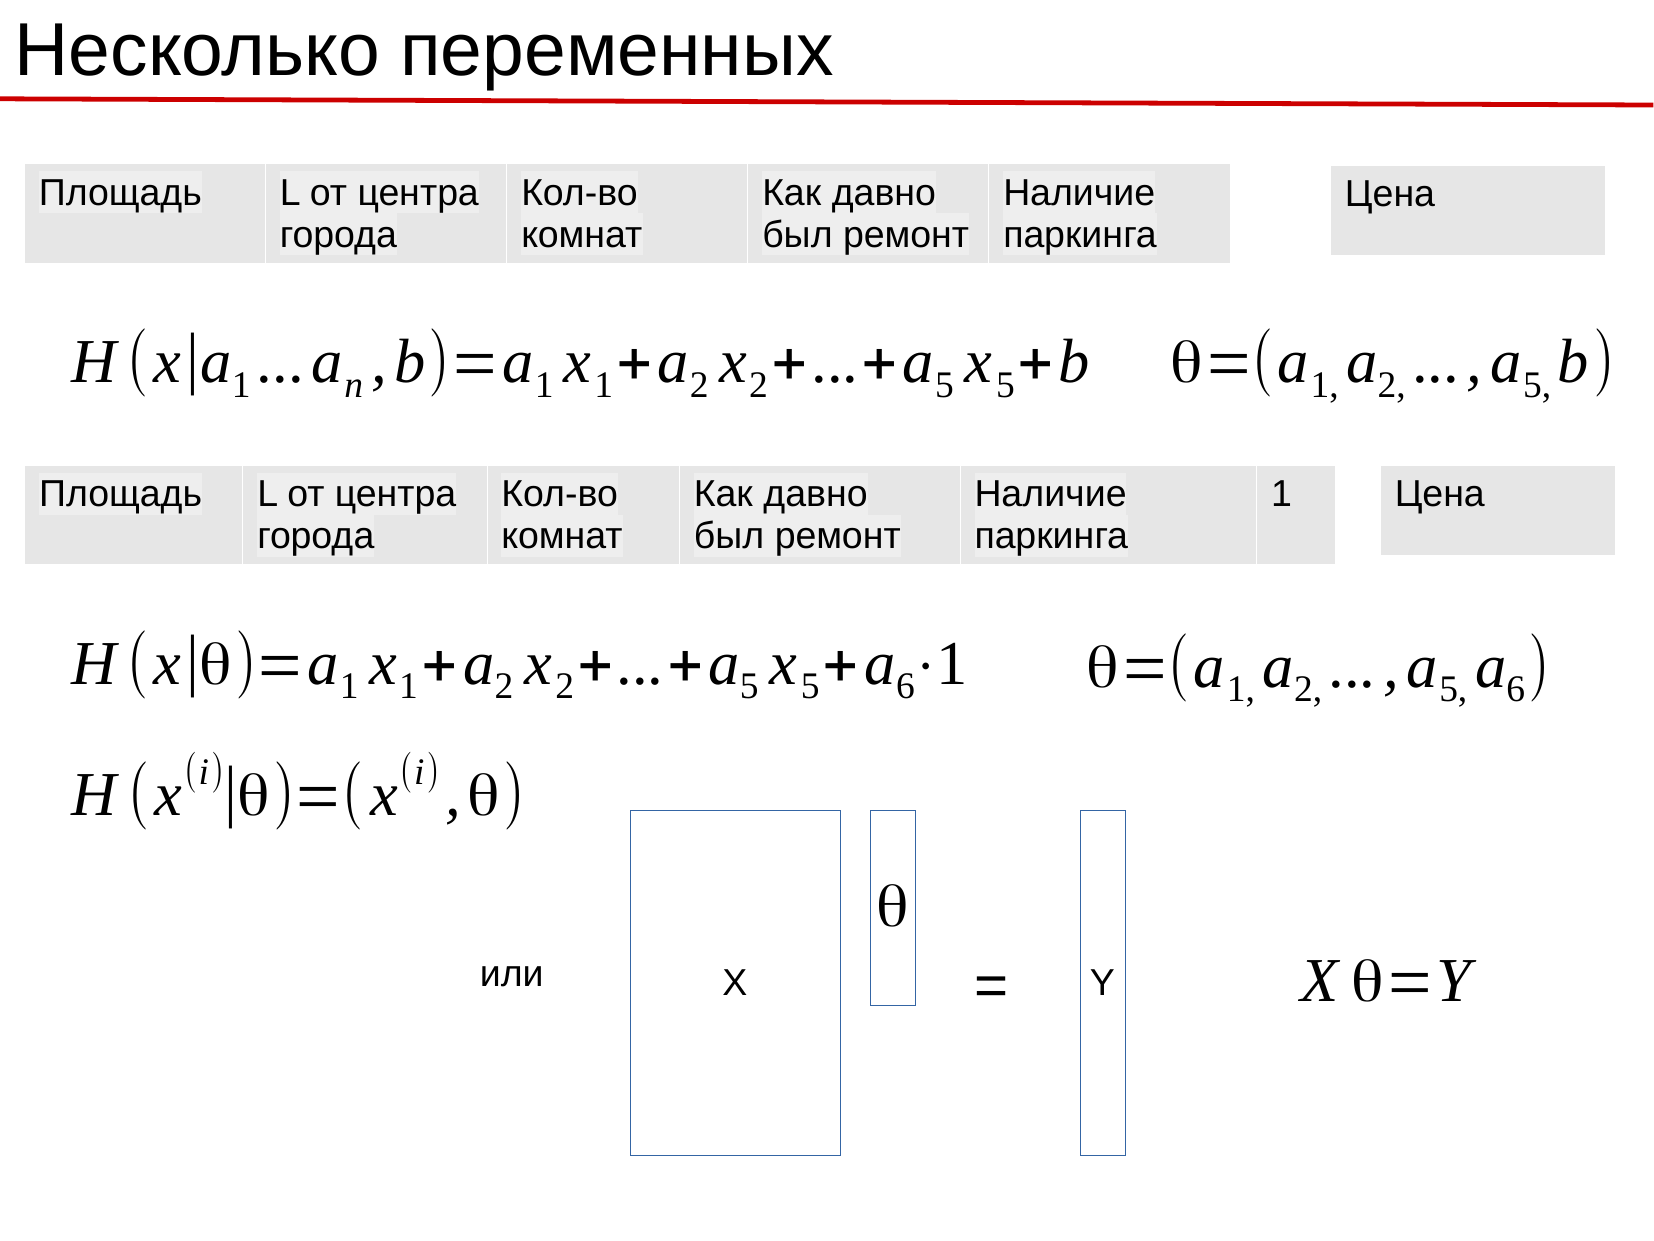

Несколько переменных
| Площадь | L от центра города | Кол-во комнат | Как давно был ремонт | Наличие паркинга |
| --- | --- | --- | --- | --- |
| Цена |
| --- |
| Цена |
| --- |
| Площадь | L от центра города | Кол-во комнат | Как давно был ремонт | Наличие паркинга | 1 |
| --- | --- | --- | --- | --- | --- |
X
Y
или
=